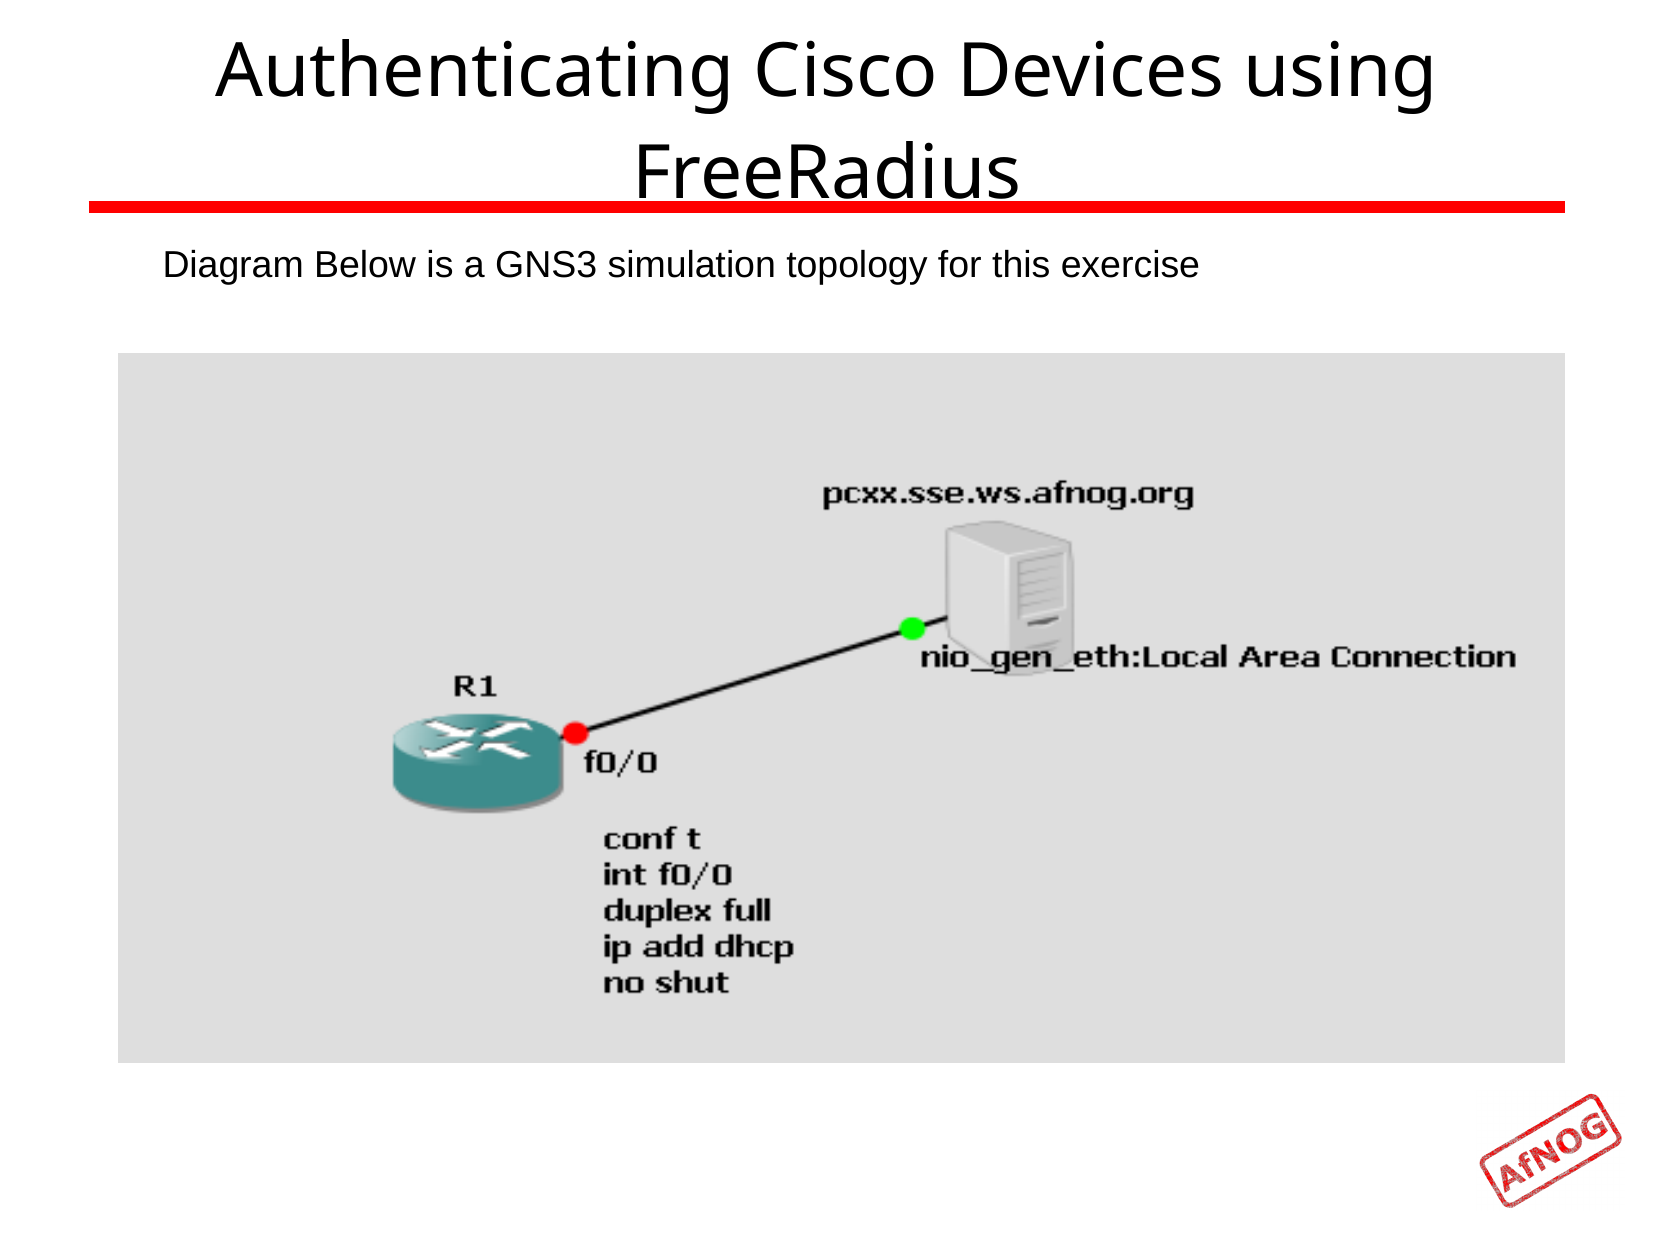

# Authenticating Cisco Devices using FreeRadius
Diagram Below is a GNS3 simulation topology for this exercise